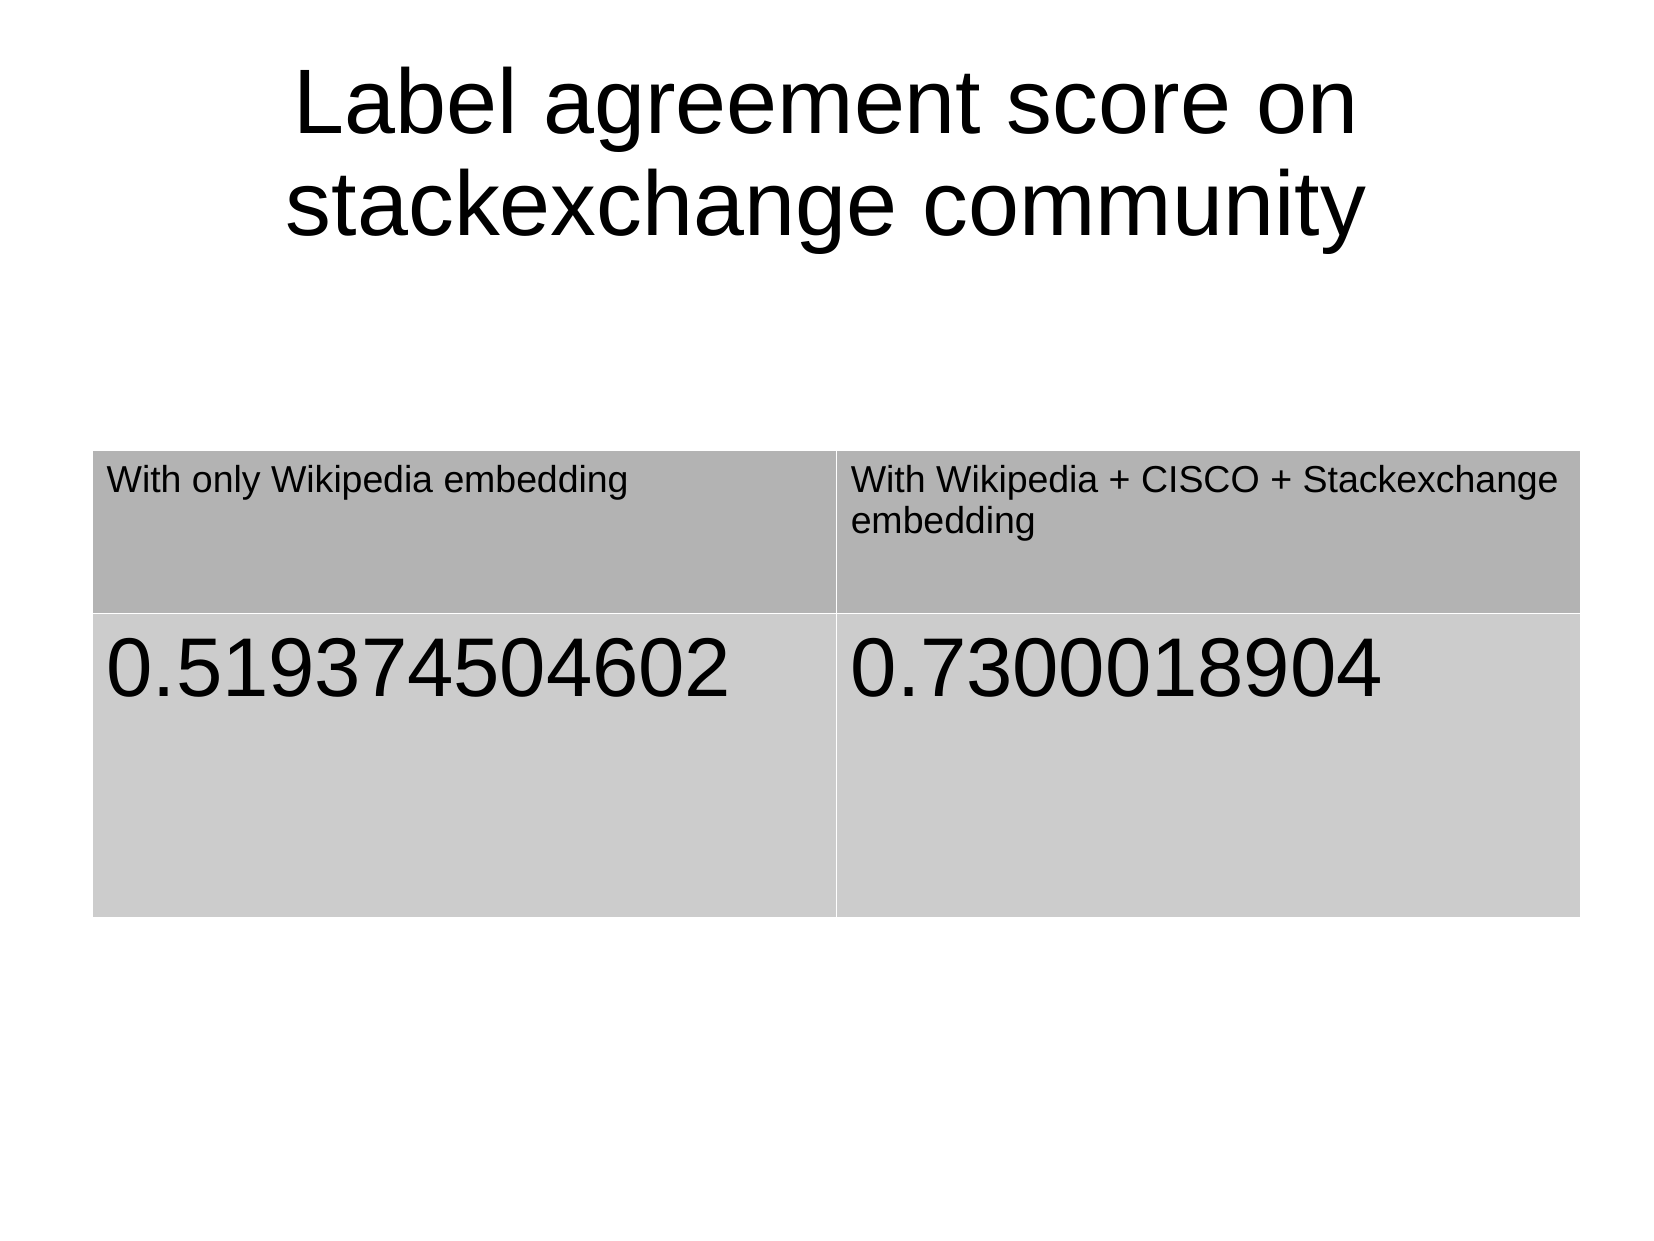

# Label agreement score on stackexchange community
| With only Wikipedia embedding | With Wikipedia + CISCO + Stackexchange embedding |
| --- | --- |
| 0.519374504602 | 0.7300018904 |